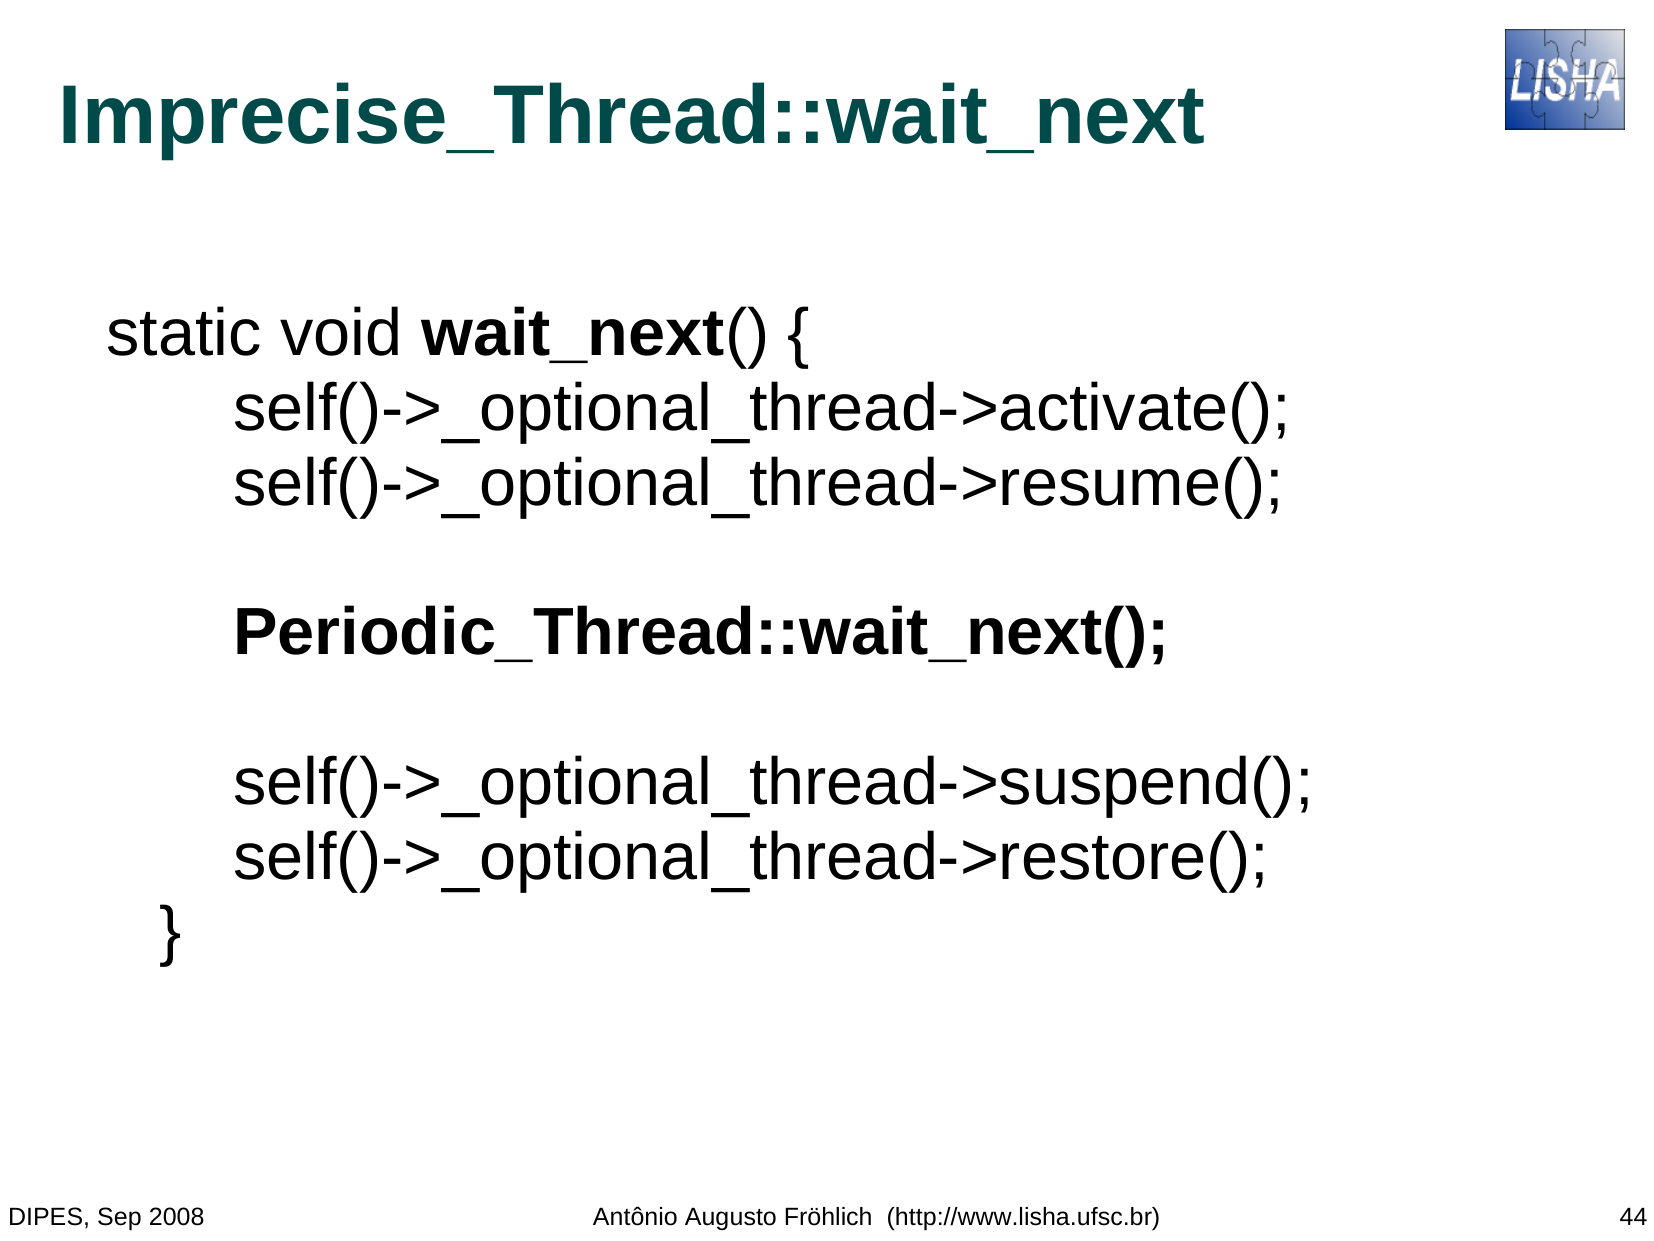

# Imprecise_Thread::wait_next
static void wait_next() {
	self()->_optional_thread->activate();
	self()->_optional_thread->resume();
	Periodic_Thread::wait_next();
	self()->_optional_thread->suspend();
	self()->_optional_thread->restore();
}